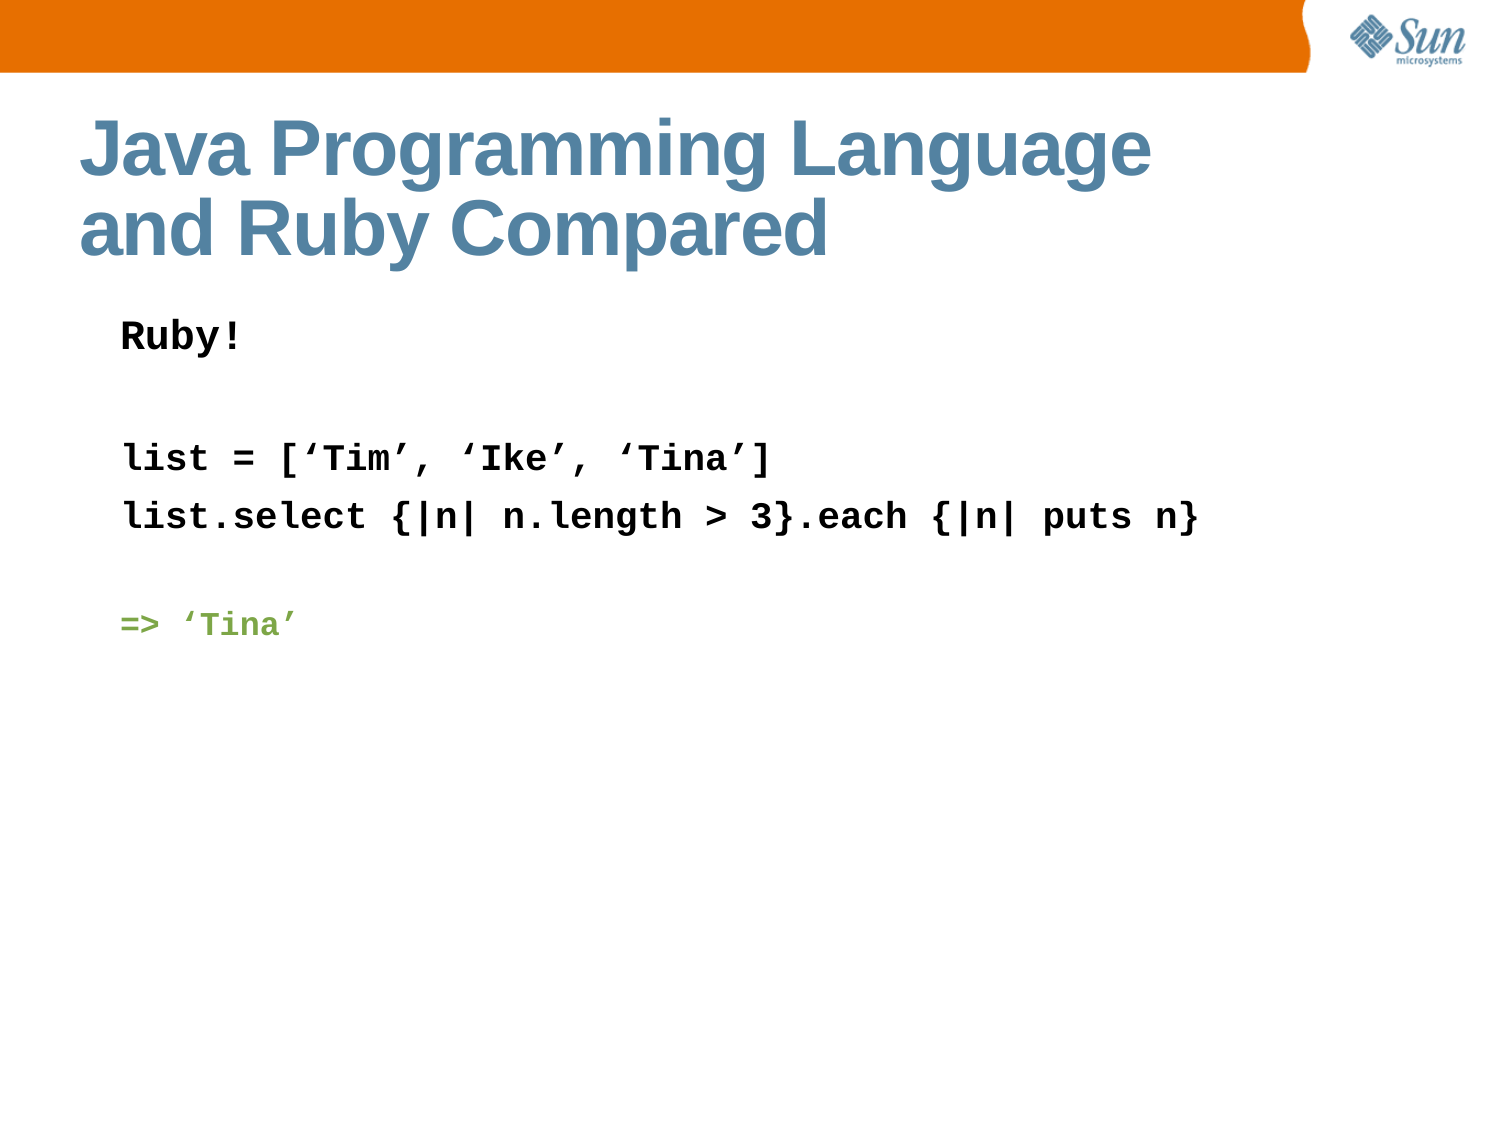

# Java Programming Language and Ruby Compared
Ruby!
list = [‘Tim’, ‘Ike’, ‘Tina’]
list.select {|n| n.length > 3}.each {|n| puts n}
=> ‘Tina’